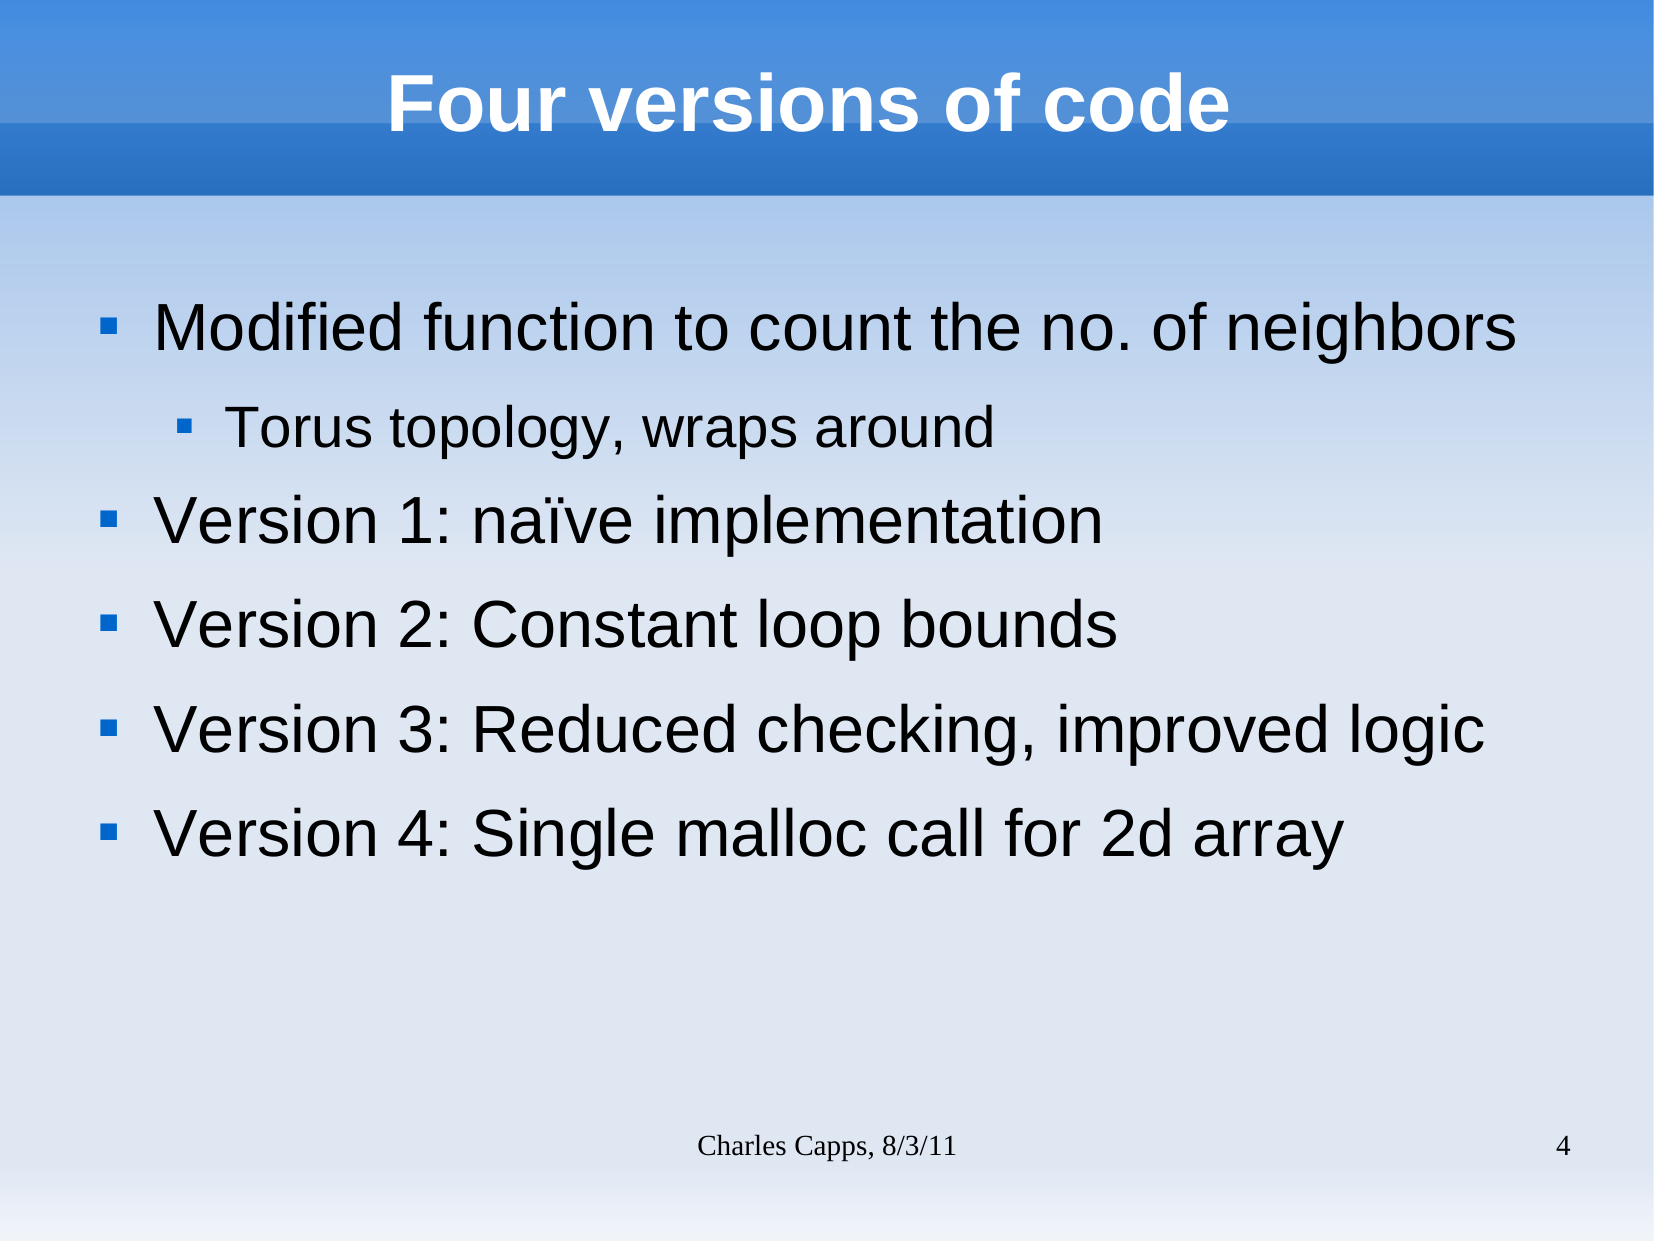

# Four versions of code
Modified function to count the no. of neighbors
Torus topology, wraps around
Version 1: naïve implementation
Version 2: Constant loop bounds
Version 3: Reduced checking, improved logic
Version 4: Single malloc call for 2d array
Charles Capps, 8/3/11
4